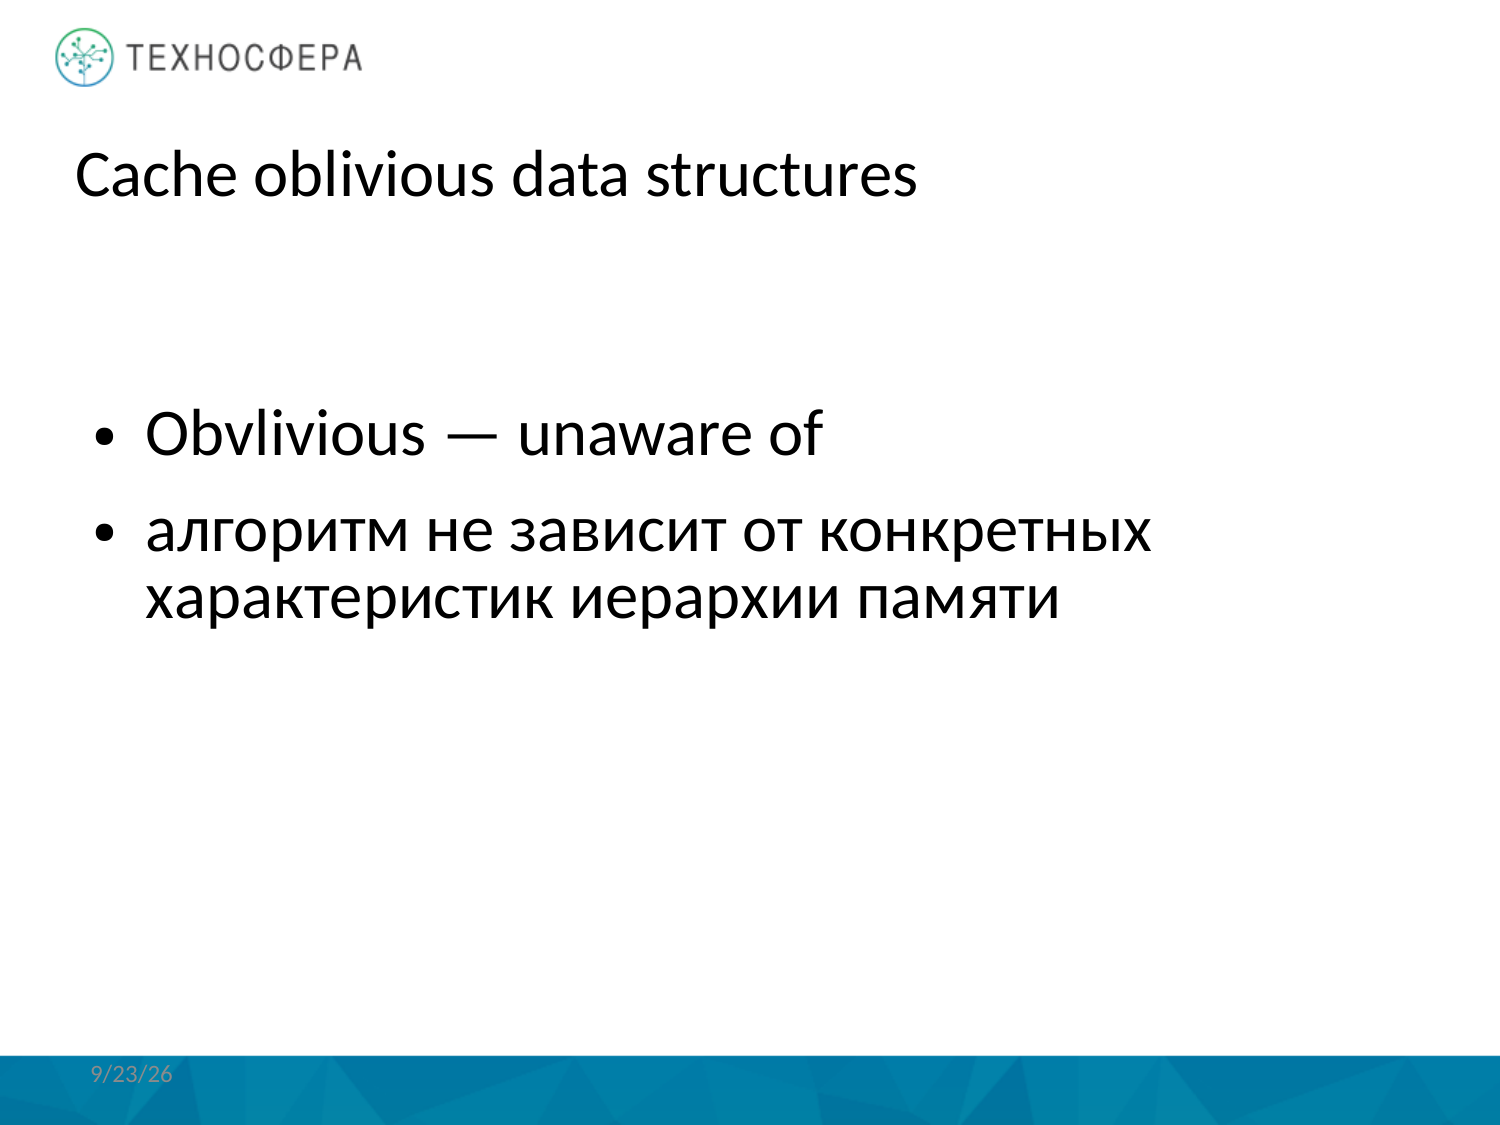

# Cache oblivious data structures
Obvlivious — unaware of
алгоритм не зависит от конкретных характеристик иерархии памяти